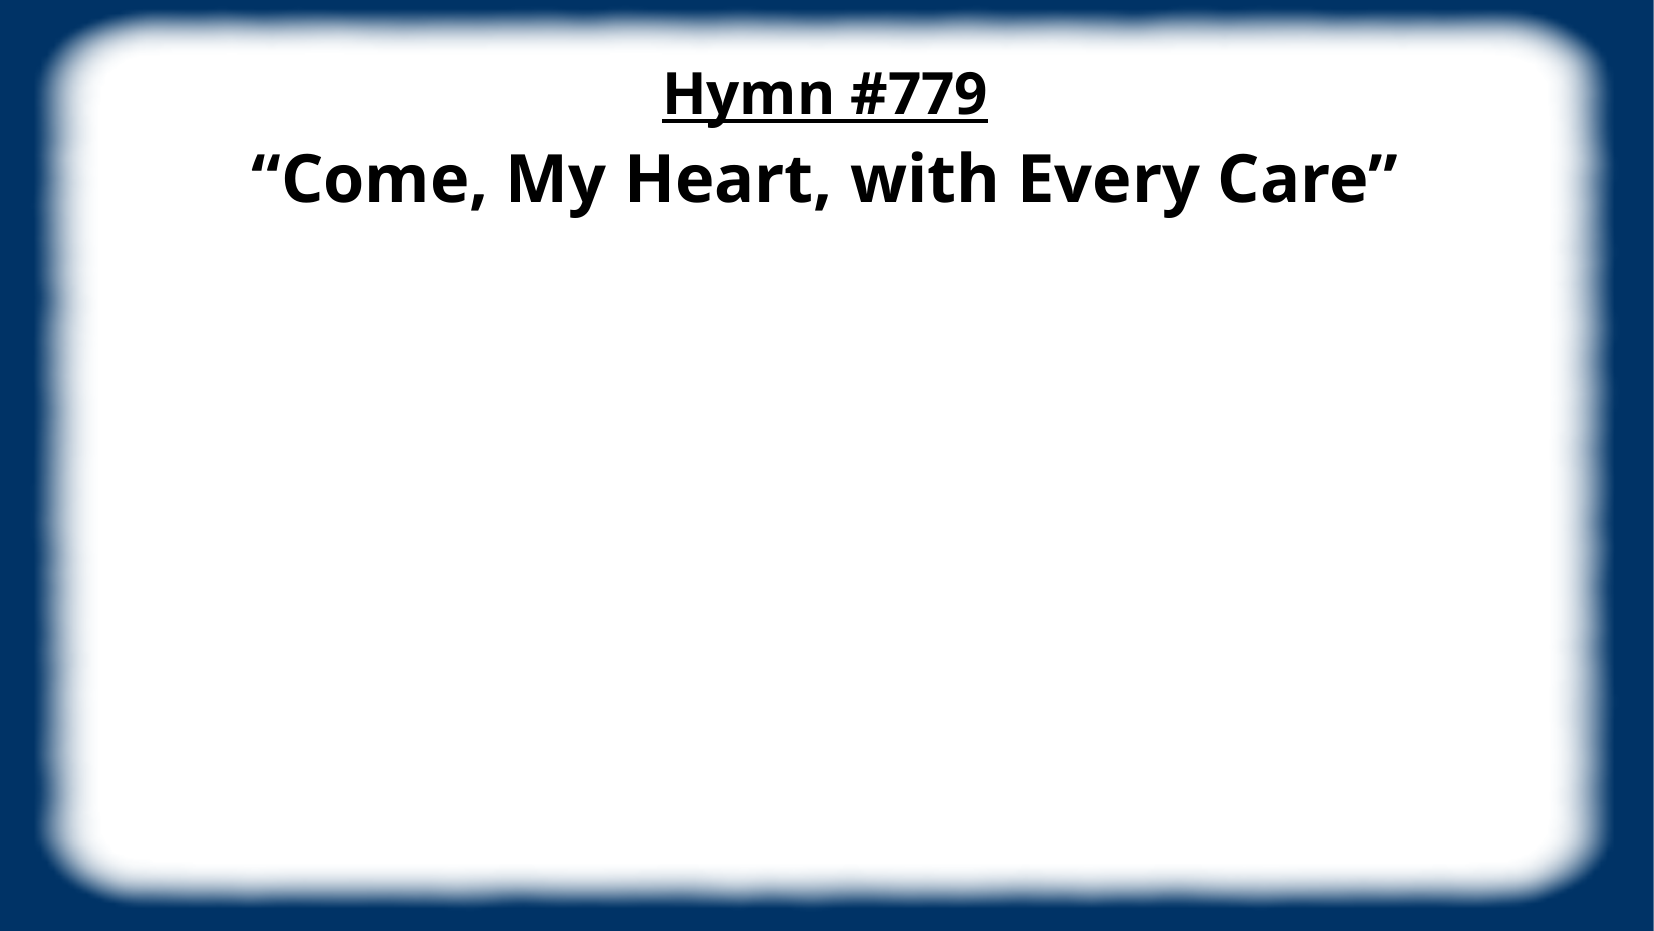

Hymn #779
“Come, My Heart, with Every Care”